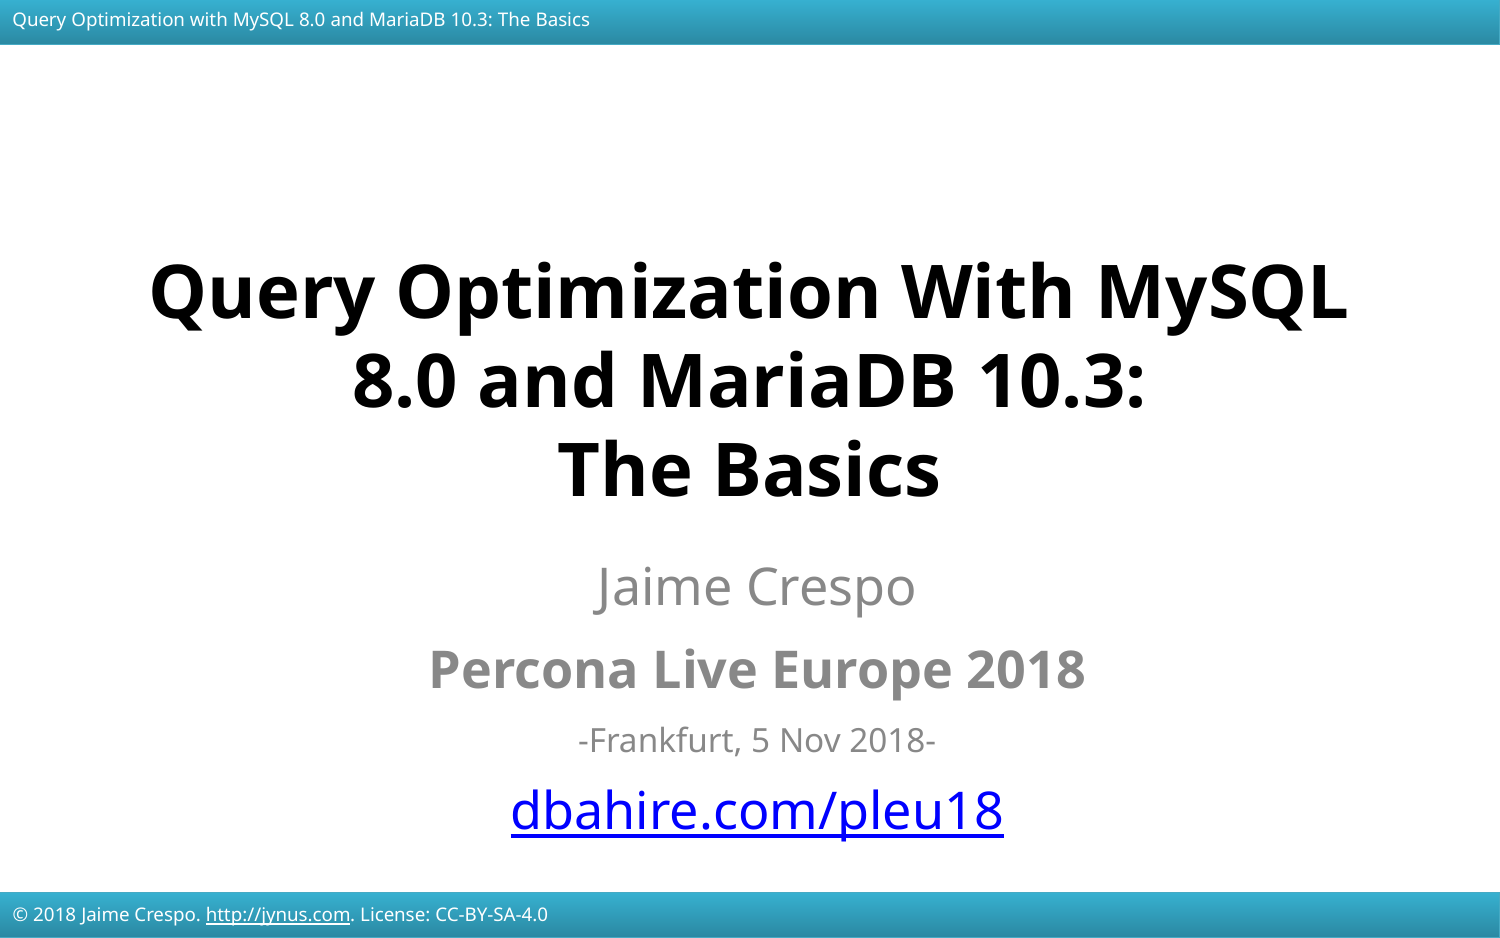

# Query Optimization With MySQL 8.0 and MariaDB 10.3: The Basics
Jaime Crespo
Percona Live Europe 2018
-Frankfurt, 5 Nov 2018-
dbahire.com/pleu18